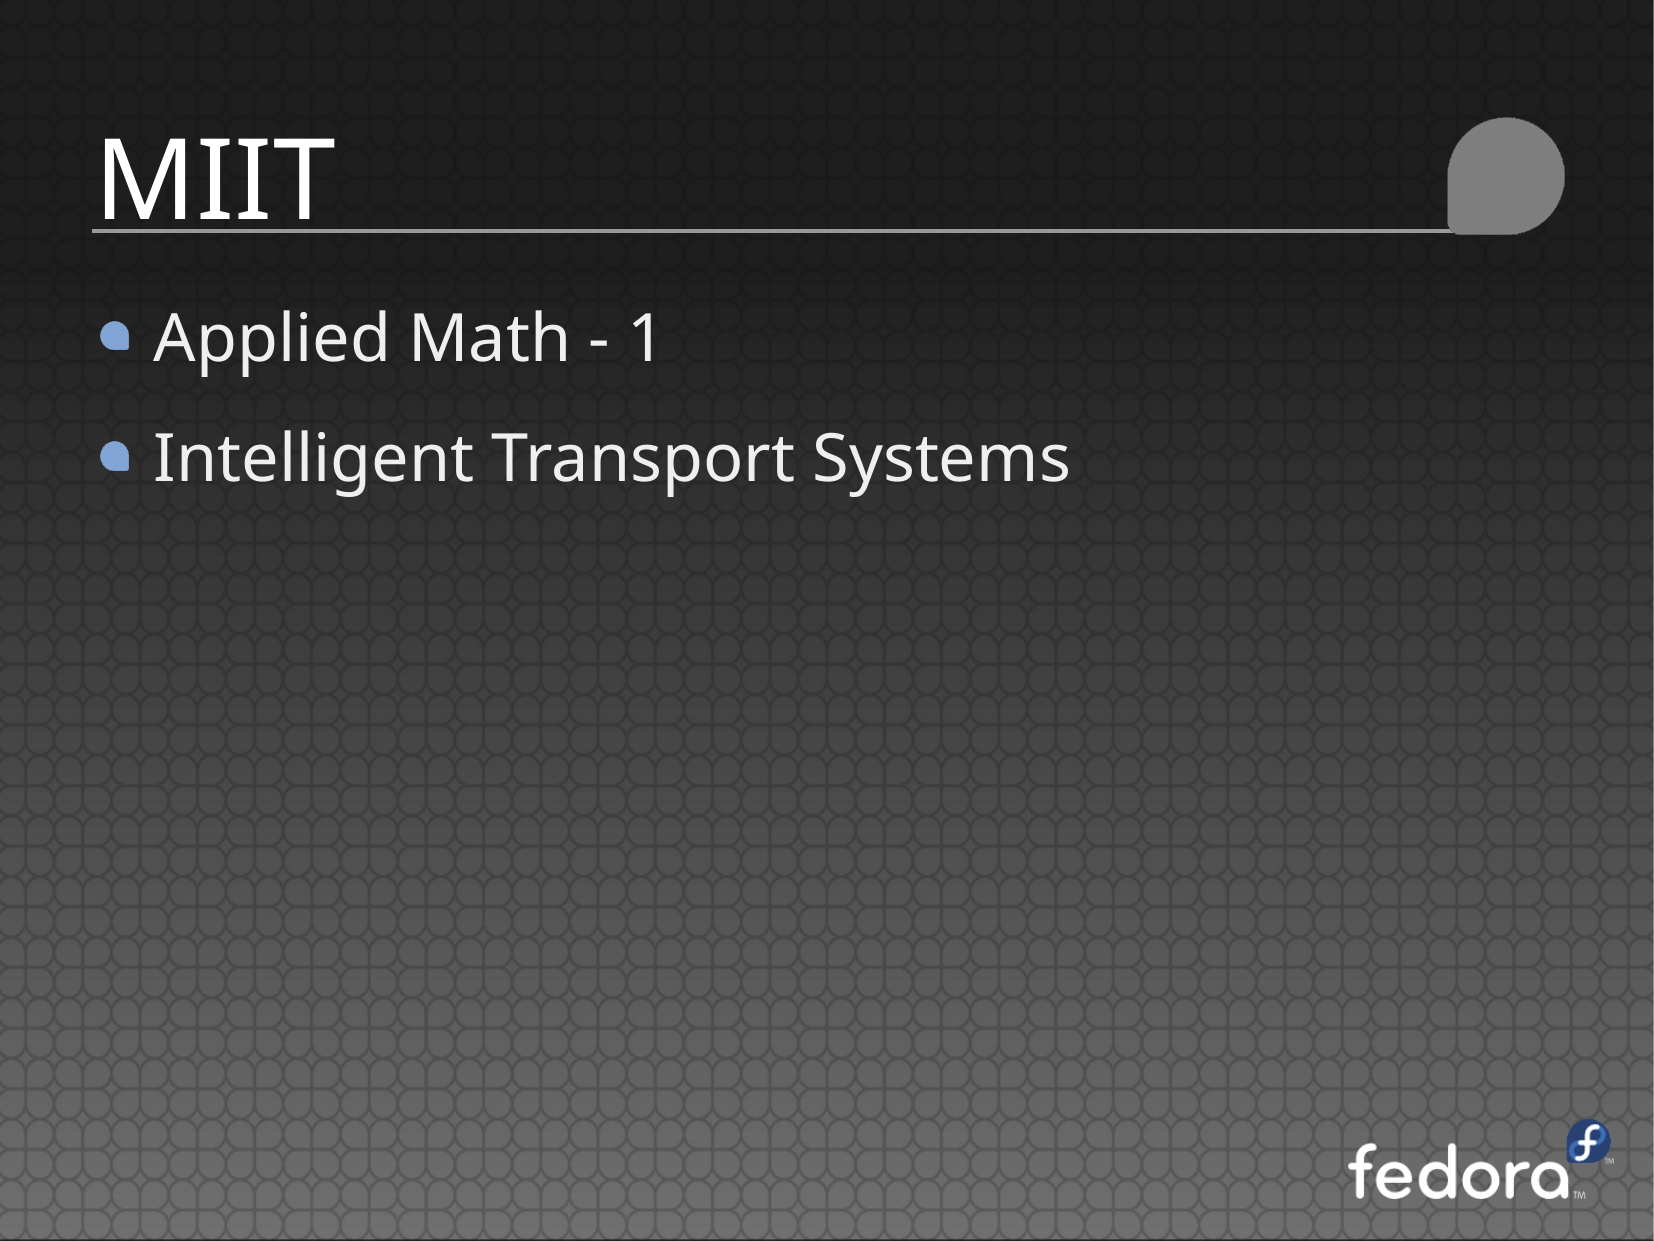

MIIT
# Applied Math - 1
Intelligent Transport Systems